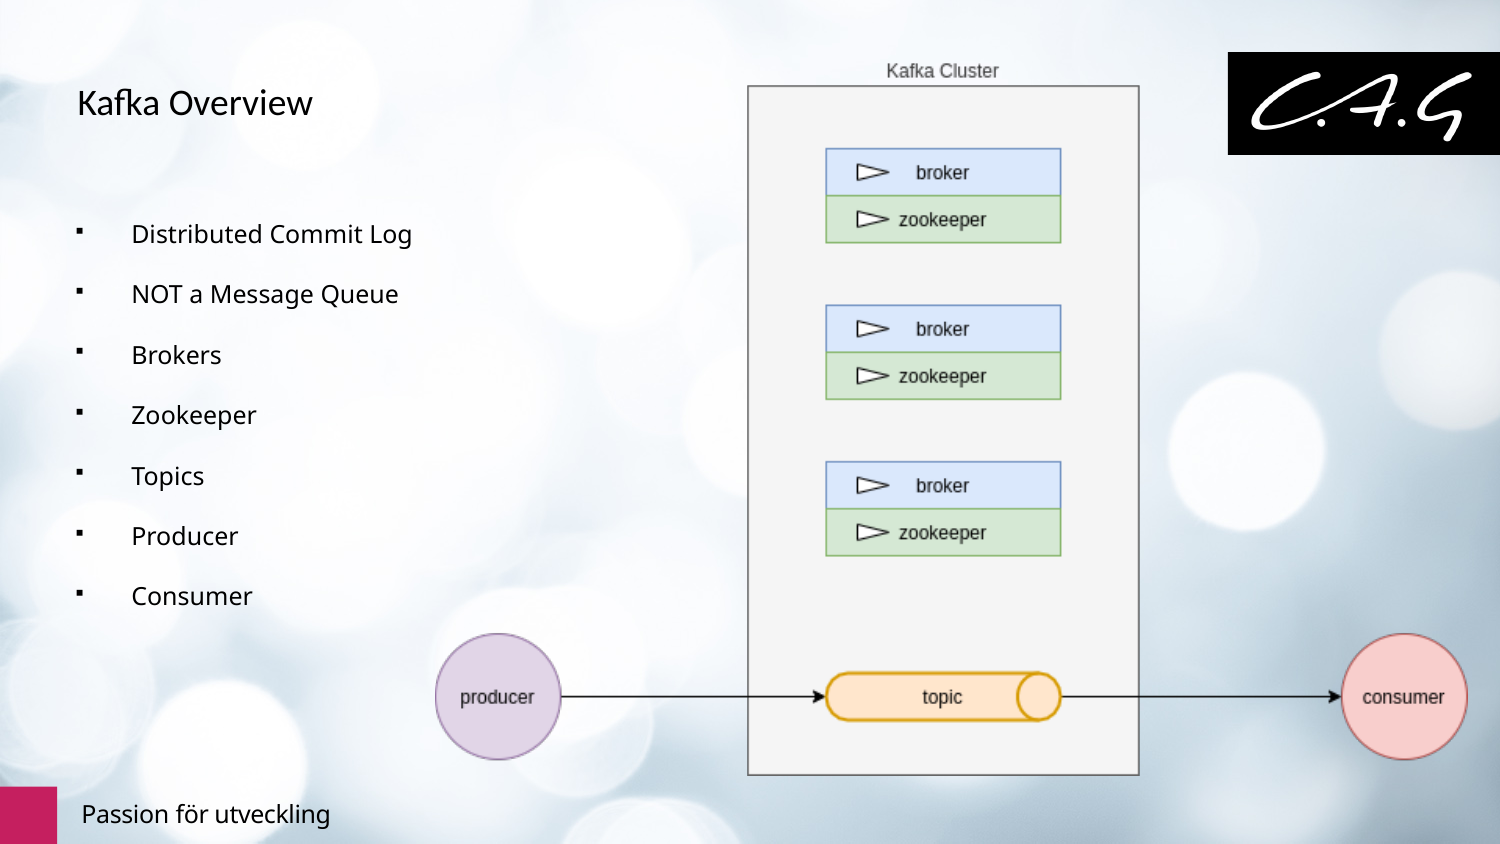

# Kafka Overview
Distributed Commit Log
NOT a Message Queue
Brokers
Zookeeper
Topics
Producer
Consumer